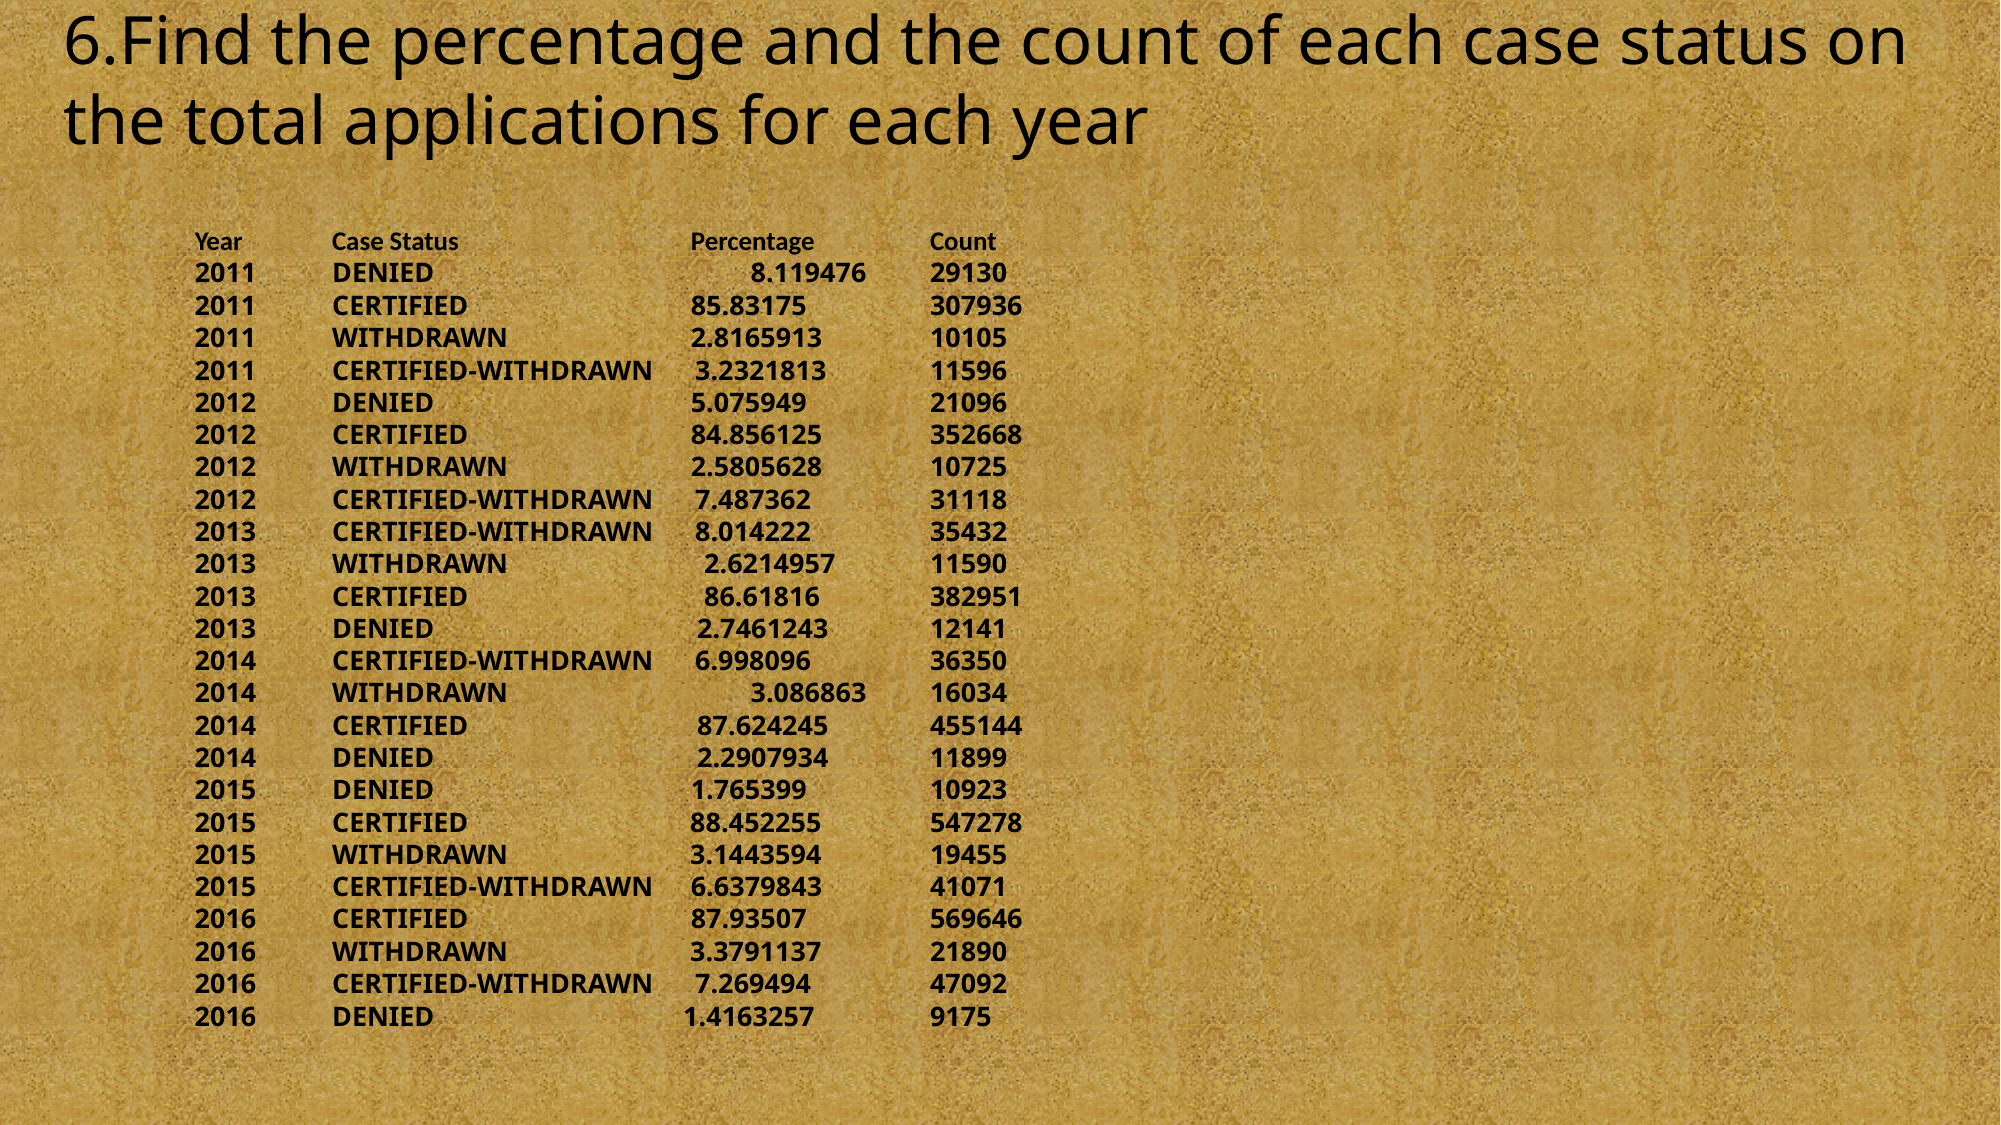

# 6.Find the percentage and the count of each case status on the total applications for each year
 Year		Case Status				 																																																																														Percentage 		Count
 2011 	DENIED 				 	 	8.119476 		29130
 2011 	CERTIFIED 		 	85.83175 		307936
 2011 	WITHDRAWN 				 			2.8165913 		10105
 2011 	CERTIFIED-WITHDRAWN 3.2321813 		11596
 2012 	DENIED 				 	 	5.075949 		21096
 2012 	CERTIFIED 				 	 	84.856125 					352668
 2012 	WITHDRAWN 			 	 	2.5805628 		10725
 2012 	CERTIFIED-WITHDRAWN 7.487362 		31118
 2013 	CERTIFIED-WITHDRAWN 8.014222 		35432
 2013 	WITHDRAWN 					 2.6214957 		11590
 2013 	CERTIFIED 		 86.61816 		382951
 2013 	DENIED 		 2.7461243 		12141
 2014 	CERTIFIED-WITHDRAWN 6.998096 		36350
 2014 	WITHDRAWN 		 	 	3.086863 		16034
 2014 	CERTIFIED 				 87.624245 		455144
 2014 	DENIED 					 2.2907934 		11899
 2015 	DENIED 			 	1.765399 		10923
 2015 	CERTIFIED 			 88.452255 		547278
 2015 	WITHDRAWN 		 3.1443594 		19455
 2015 	CERTIFIED-WITHDRAWN 	6.6379843 		41071
 2016 	CERTIFIED 			 		87.93507 				569646
 2016 	WITHDRAWN 				 3.3791137 				21890
 2016 	CERTIFIED-WITHDRAWN 7.269494 		47092
 2016 	DENIED 		 1.4163257 					9175